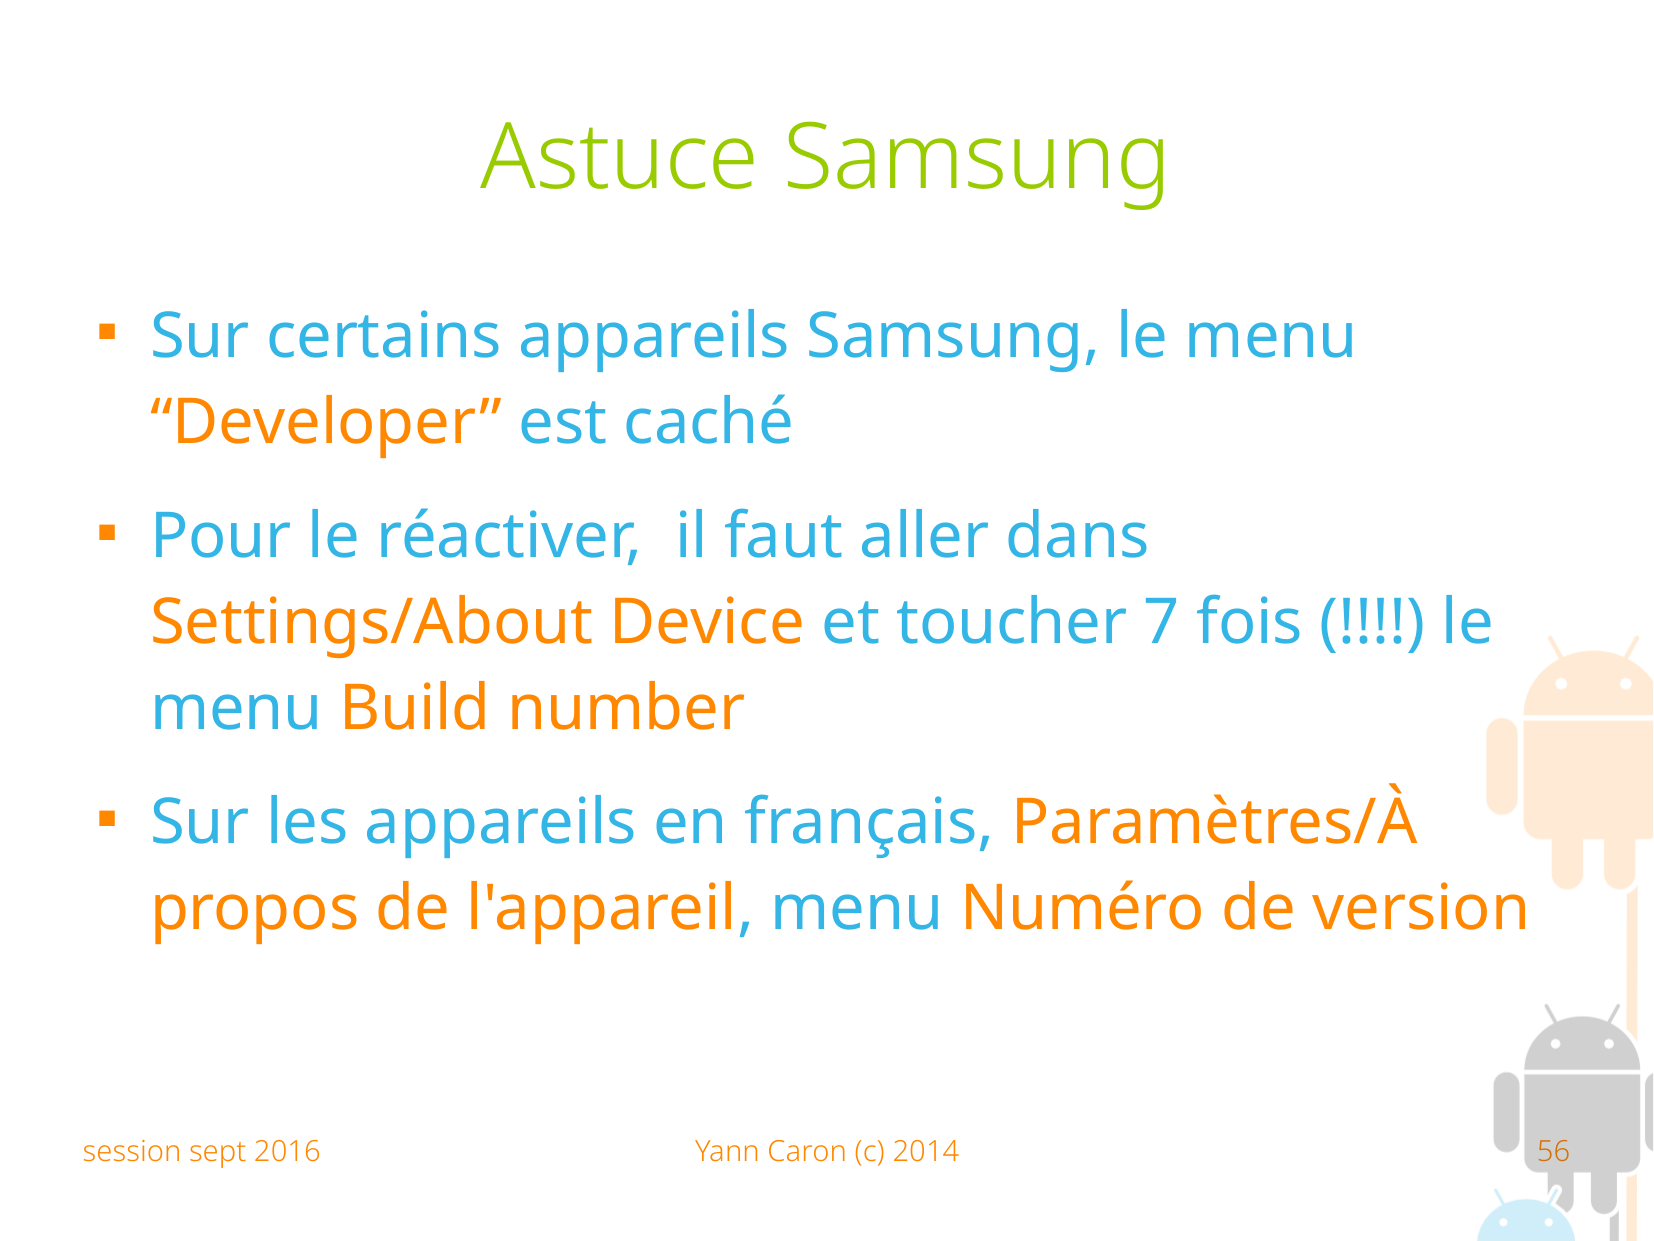

# Astuce Samsung
Sur certains appareils Samsung, le menu “Developer” est caché
Pour le réactiver, il faut aller dans Settings/About Device et toucher 7 fois (!!!!) le menu Build number
Sur les appareils en français, Paramètres/À propos de l'appareil, menu Numéro de version
session sept 2016
Yann Caron (c) 2014
56